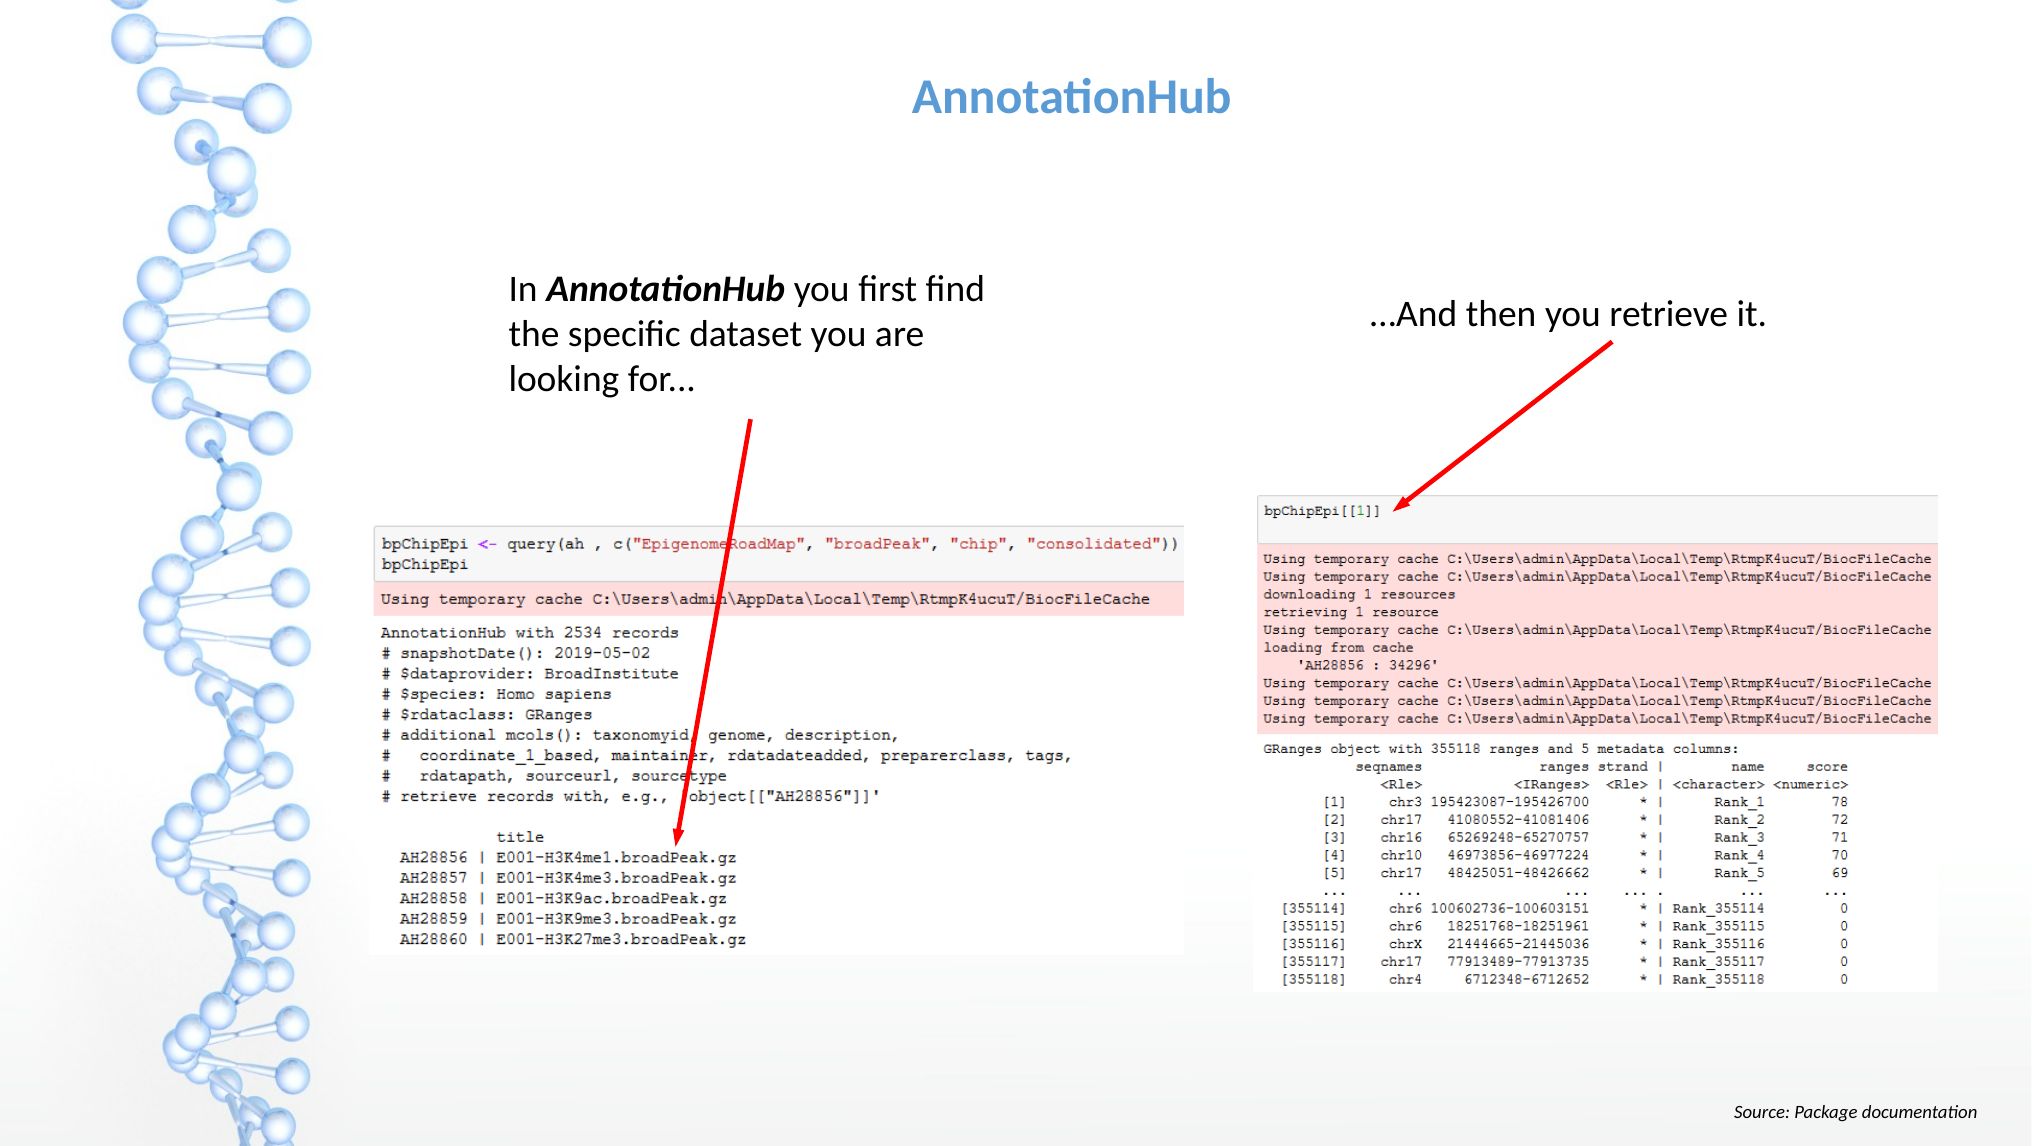

AnnotationHub
In AnnotationHub you first find the specific dataset you are looking for...
…And then you retrieve it.
Source: Package documentation